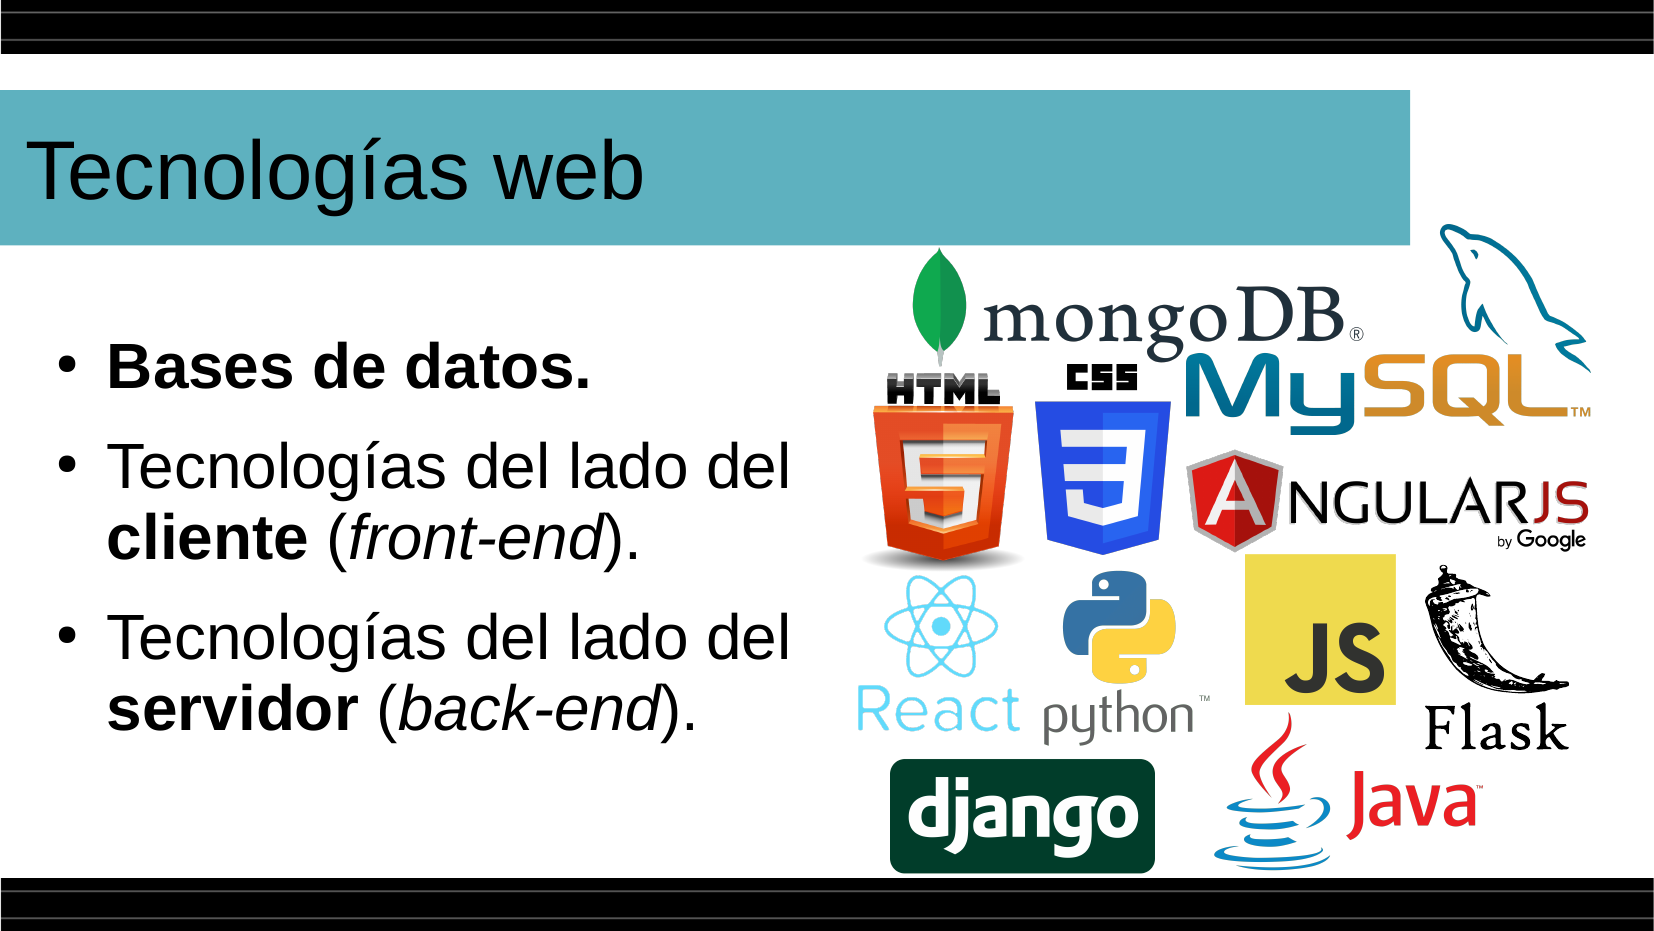

Tecnologías web
# Bases de datos.
Tecnologías del lado del cliente (front-end).
Tecnologías del lado del servidor (back-end).